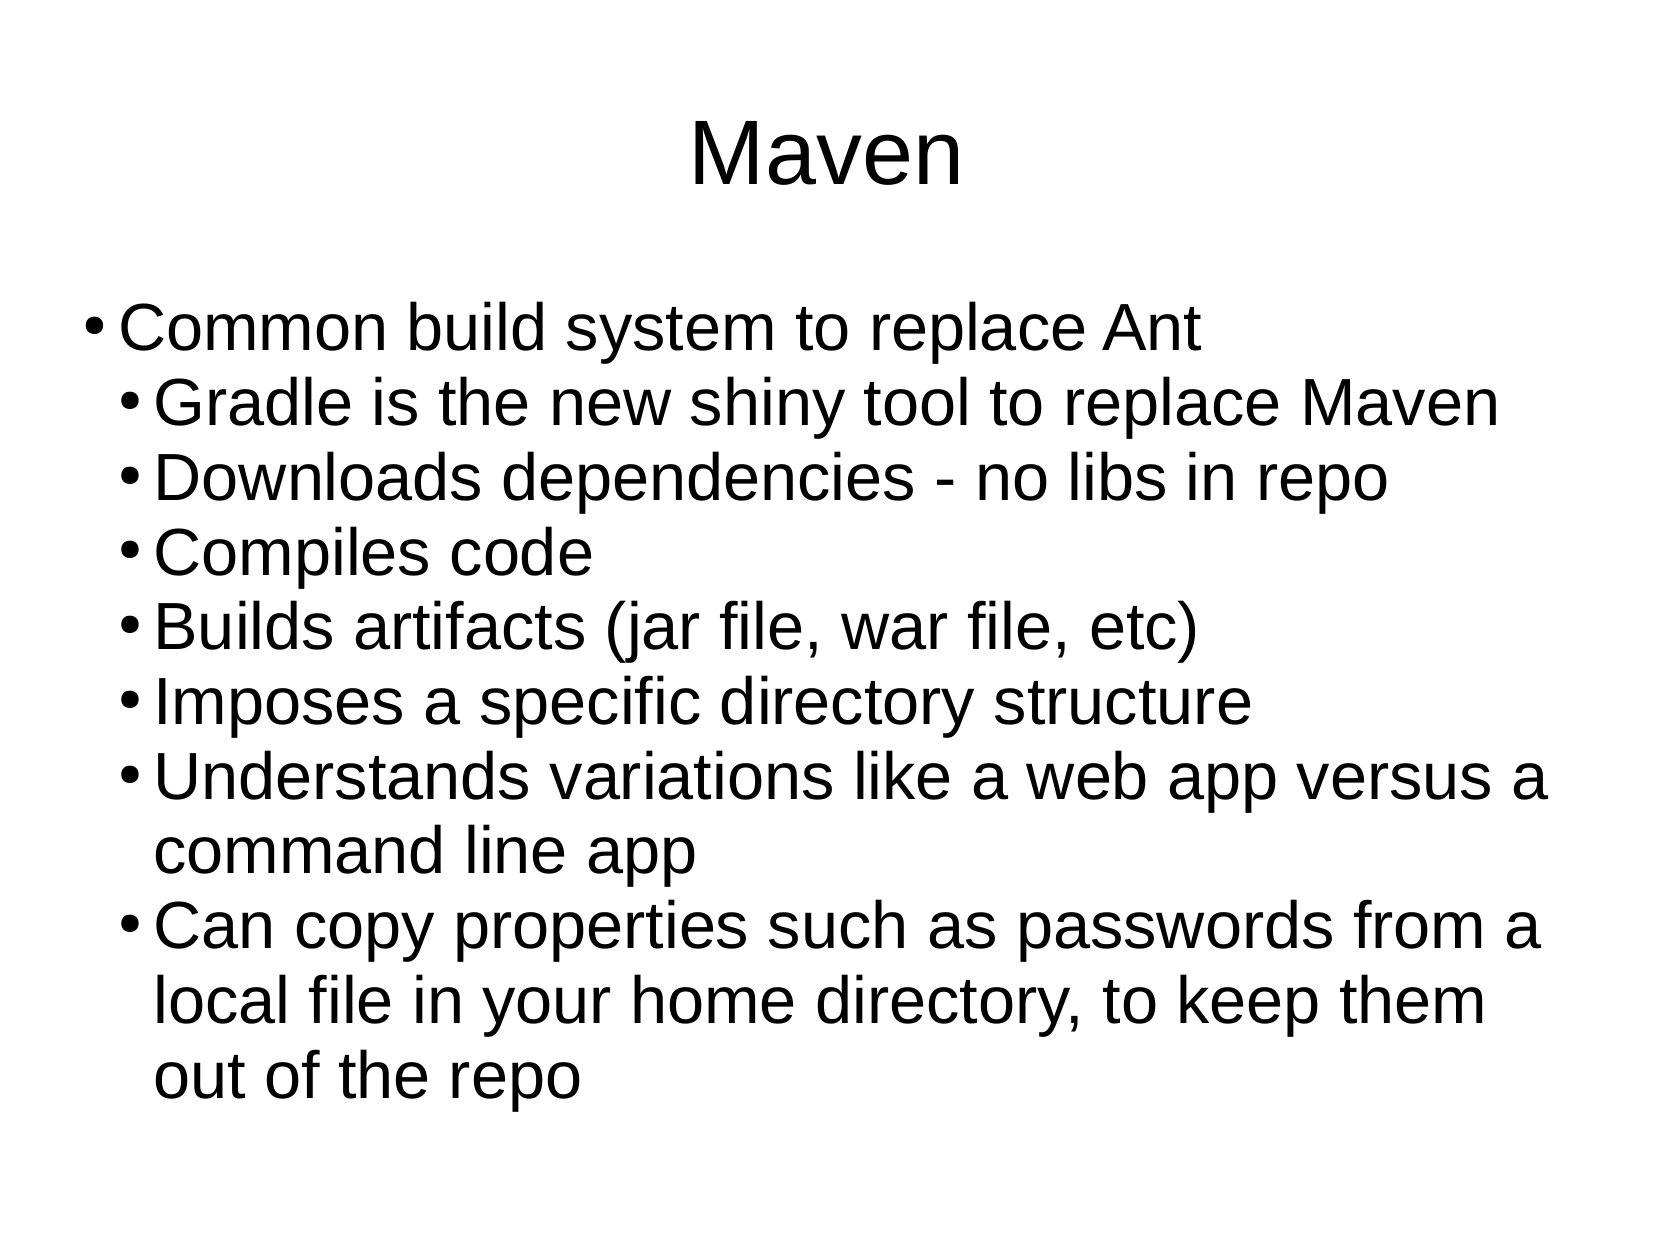

# Maven
Common build system to replace Ant
Gradle is the new shiny tool to replace Maven
Downloads dependencies - no libs in repo
Compiles code
Builds artifacts (jar file, war file, etc)
Imposes a specific directory structure
Understands variations like a web app versus a command line app
Can copy properties such as passwords from a local file in your home directory, to keep them out of the repo